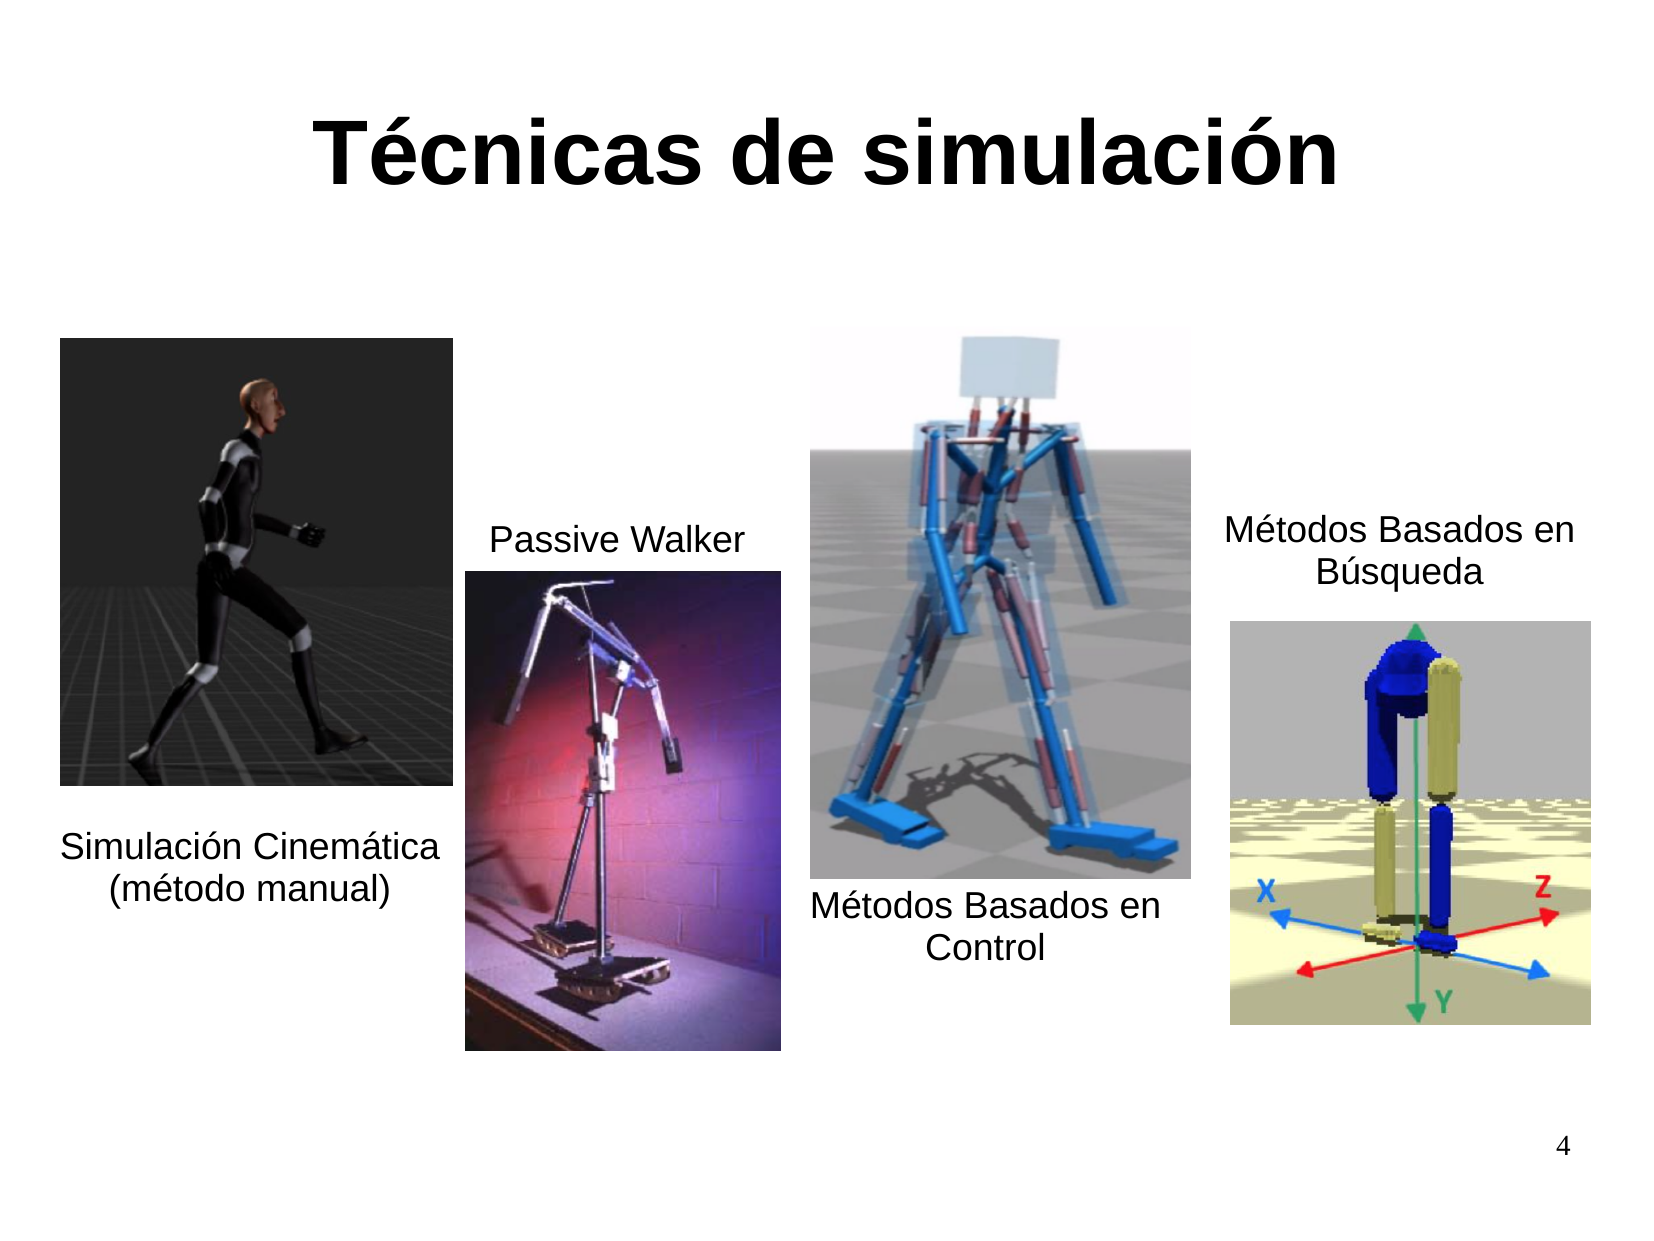

# Técnicas de simulación
Métodos Basados en Búsqueda
Passive Walker
Simulación Cinemática
(método manual)
Métodos Basados en Control
4